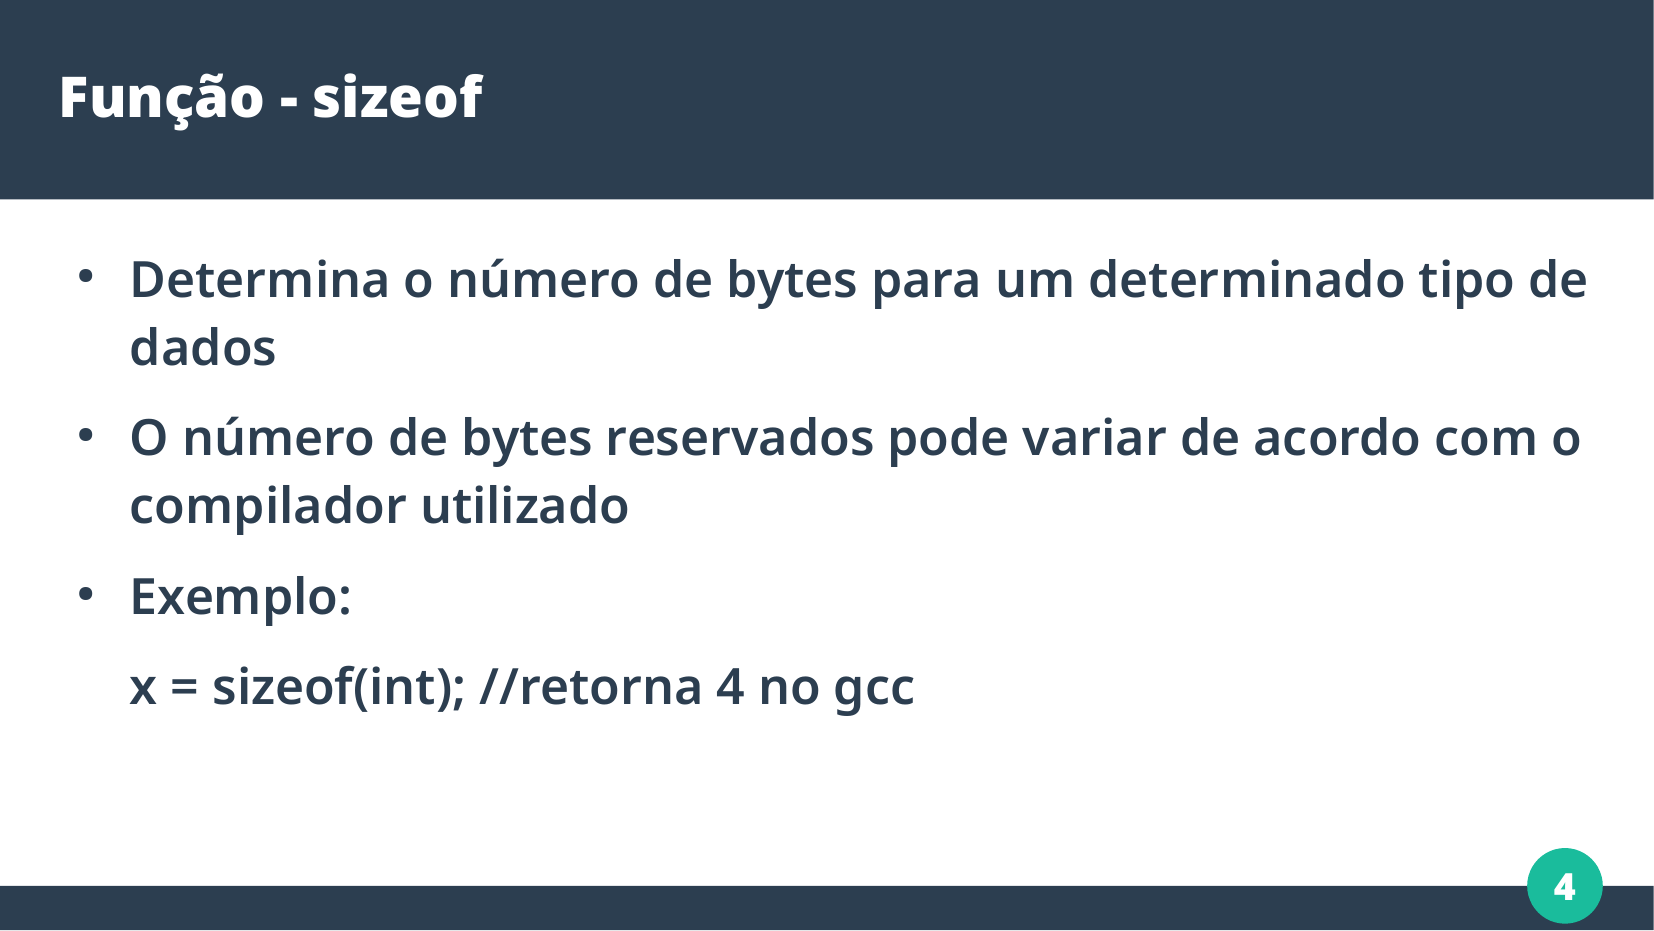

# Função - sizeof
Determina o número de bytes para um determinado tipo de dados
O número de bytes reservados pode variar de acordo com o compilador utilizado
Exemplo:
x = sizeof(int); //retorna 4 no gcc